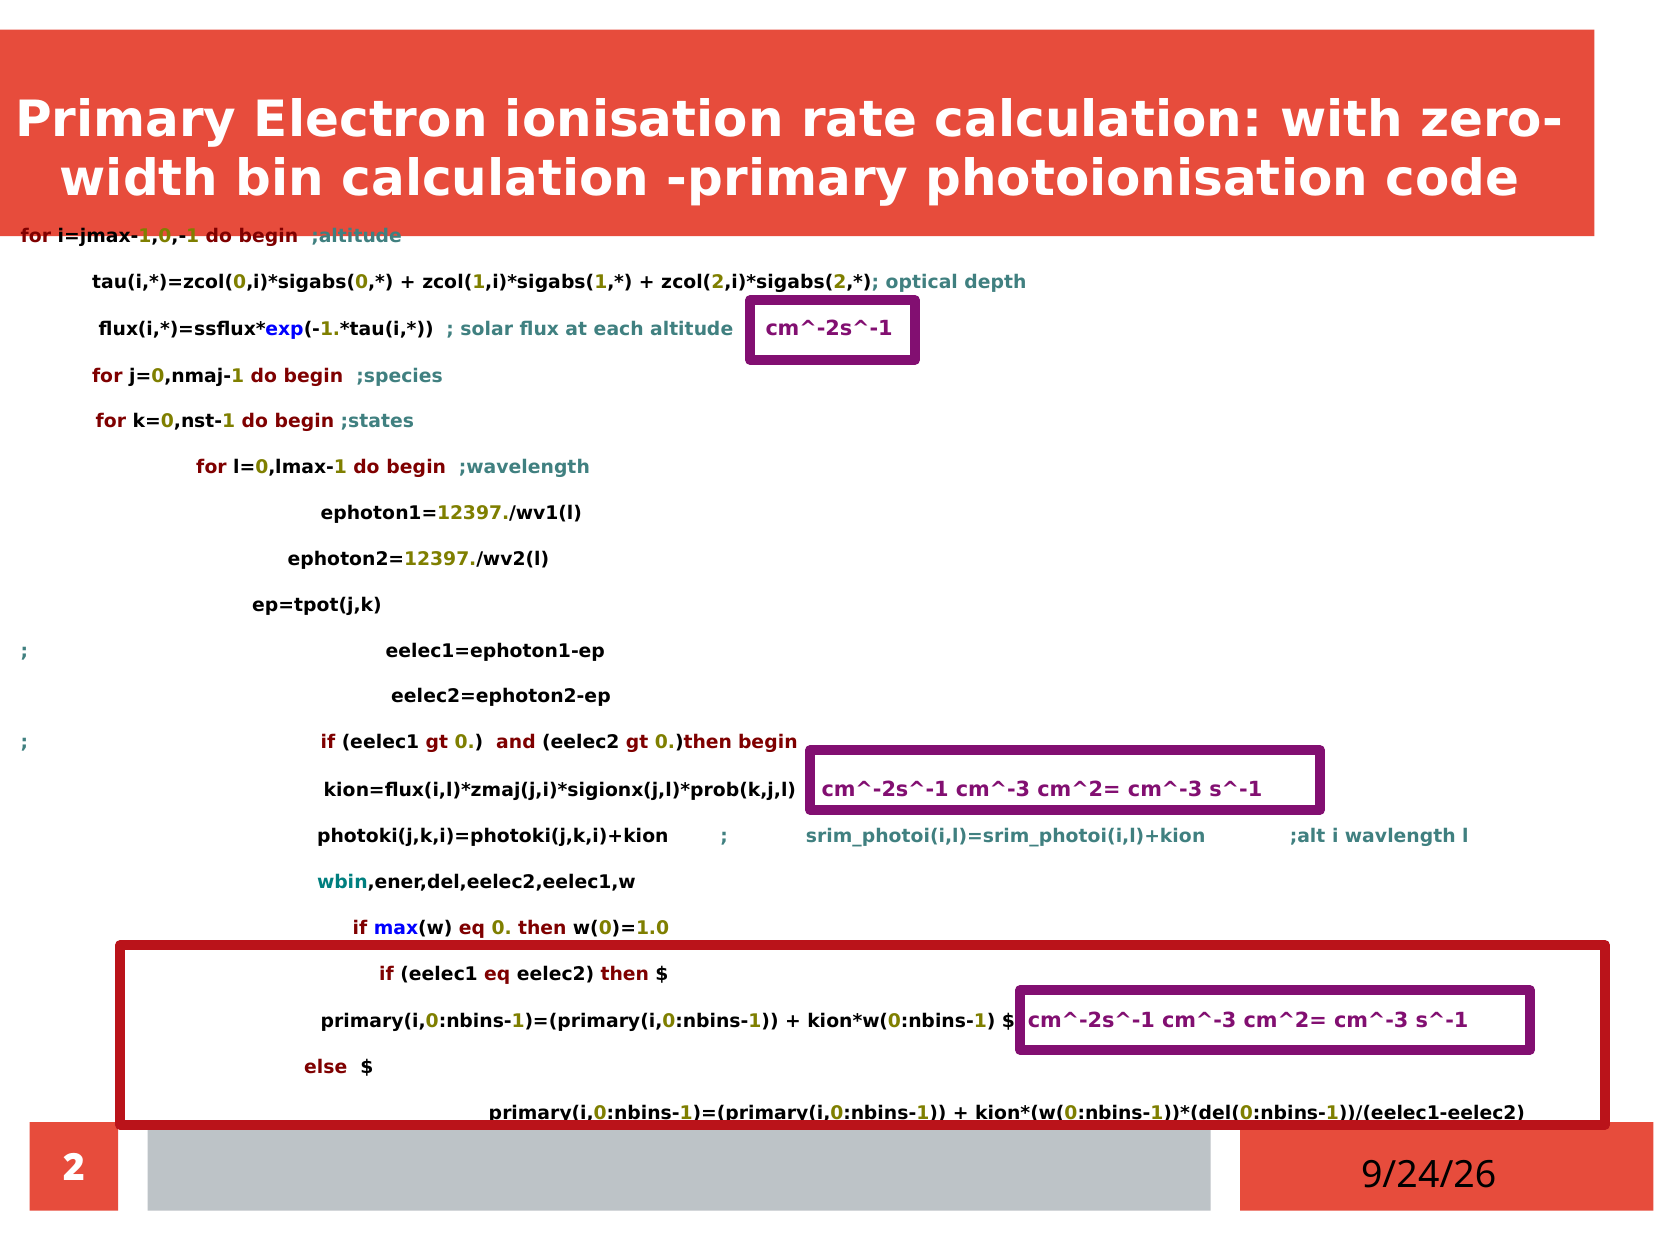

# Primary Electron ionisation rate calculation: with zero-width bin calculation -primary photoionisation code
for i=jmax-1,0,-1 do begin ;altitude
 tau(i,*)=zcol(0,i)*sigabs(0,*) + zcol(1,i)*sigabs(1,*) + zcol(2,i)*sigabs(2,*); optical depth
 flux(i,*)=ssflux*exp(-1.*tau(i,*)) ; solar flux at each altitude cm^-2s^-1
 for j=0,nmaj-1 do begin ;species
	for k=0,nst-1 do begin ;states
 for l=0,lmax-1 do begin ;wavelength
 			ephoton1=12397./wv1(l)
		 ephoton2=12397./wv2(l)
 			 ep=tpot(j,k)
; eelec1=ephoton1-ep
 eelec2=ephoton2-ep
; 			if (eelec1 gt 0.) and (eelec2 gt 0.)then begin
			 kion=flux(i,l)*zmaj(j,i)*sigionx(j,l)*prob(k,j,l) cm^-2s^-1 cm^-3 cm^2= cm^-3 s^-1
			 photoki(j,k,i)=photoki(j,k,i)+kion ; srim_photoi(i,l)=srim_photoi(i,l)+kion ;alt i wavlength l
 			 wbin,ener,del,eelec2,eelec1,w
 		 if max(w) eq 0. then w(0)=1.0
 			 if (eelec1 eq eelec2) then $
 			primary(i,0:nbins-1)=(primary(i,0:nbins-1)) + kion*w(0:nbins-1) $ cm^-2s^-1 cm^-3 cm^2= cm^-3 s^-1
			 else $
 primary(i,0:nbins-1)=(primary(i,0:nbins-1)) + kion*(w(0:nbins-1))*(del(0:nbins-1))/(eelec1-eelec2)
2